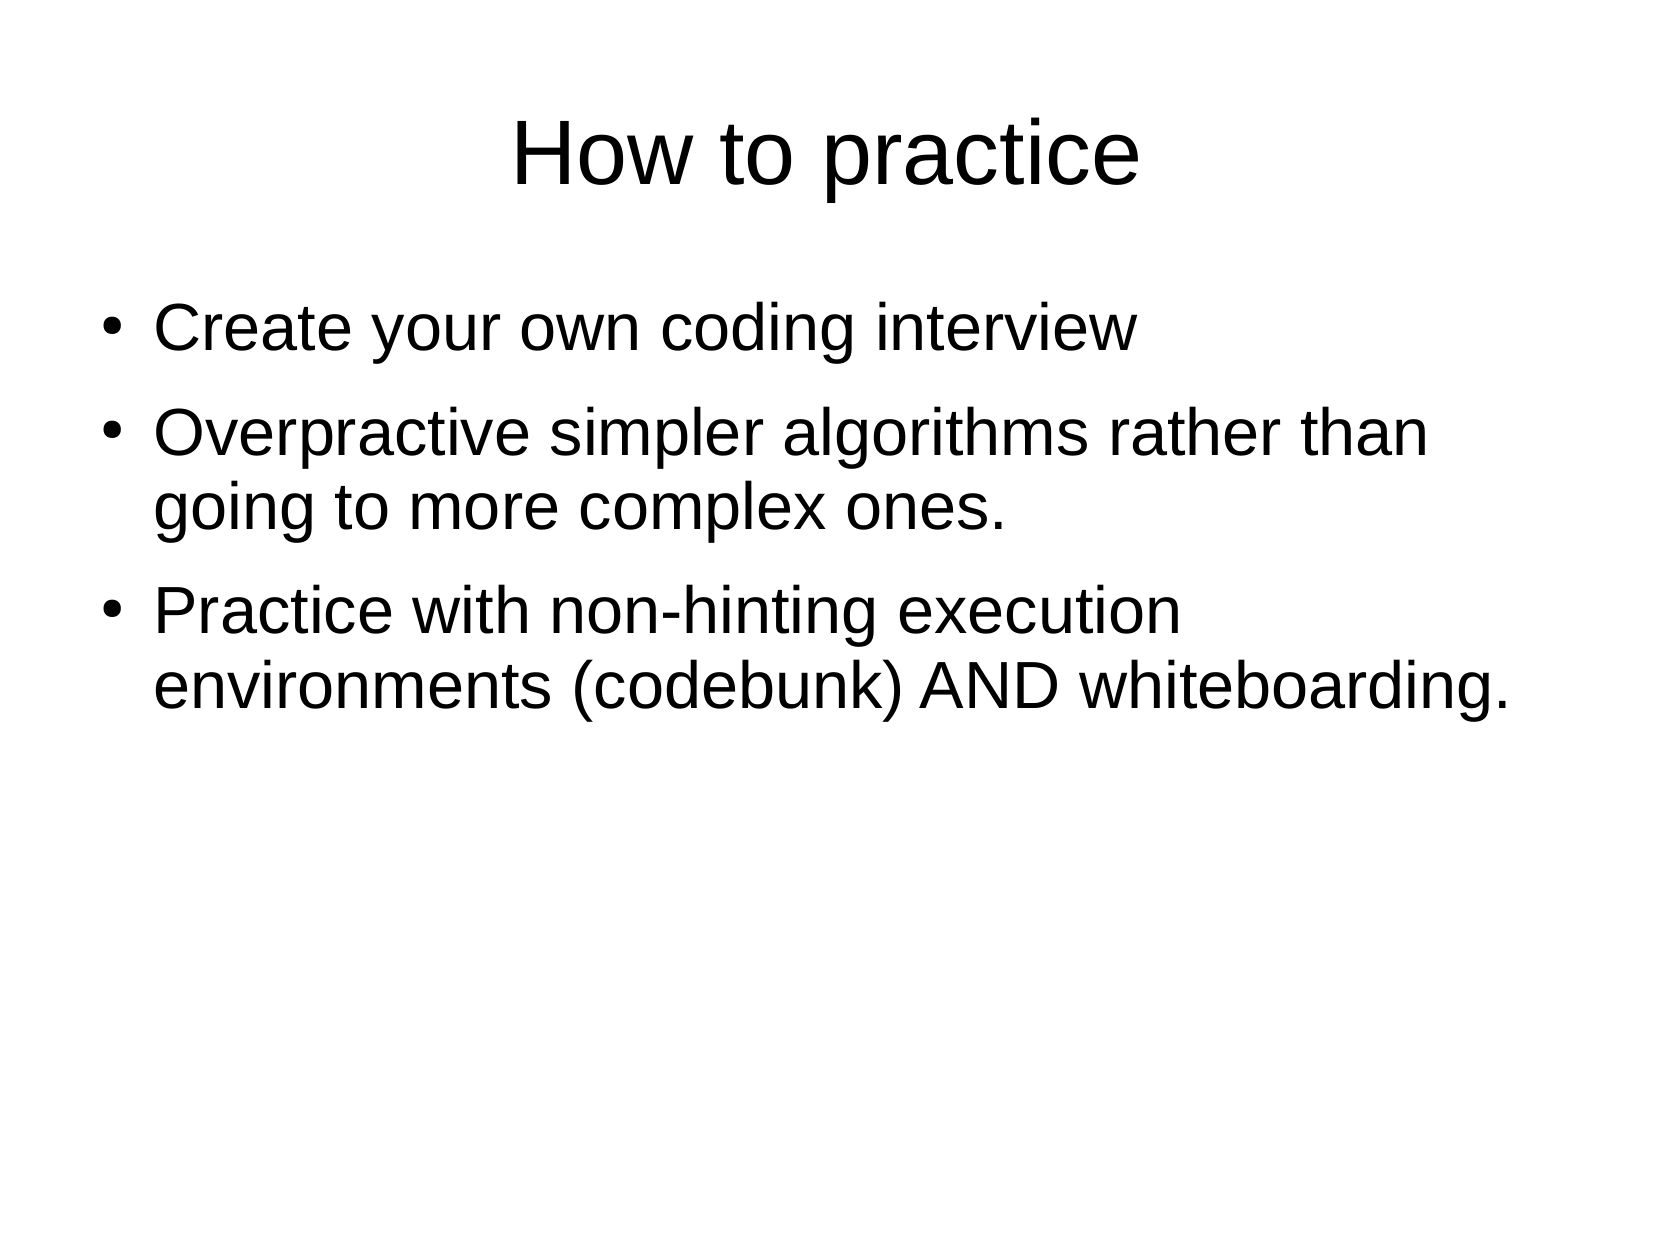

# How to practice
Create your own coding interview
Overpractive simpler algorithms rather than going to more complex ones.
Practice with non-hinting execution environments (codebunk) AND whiteboarding.